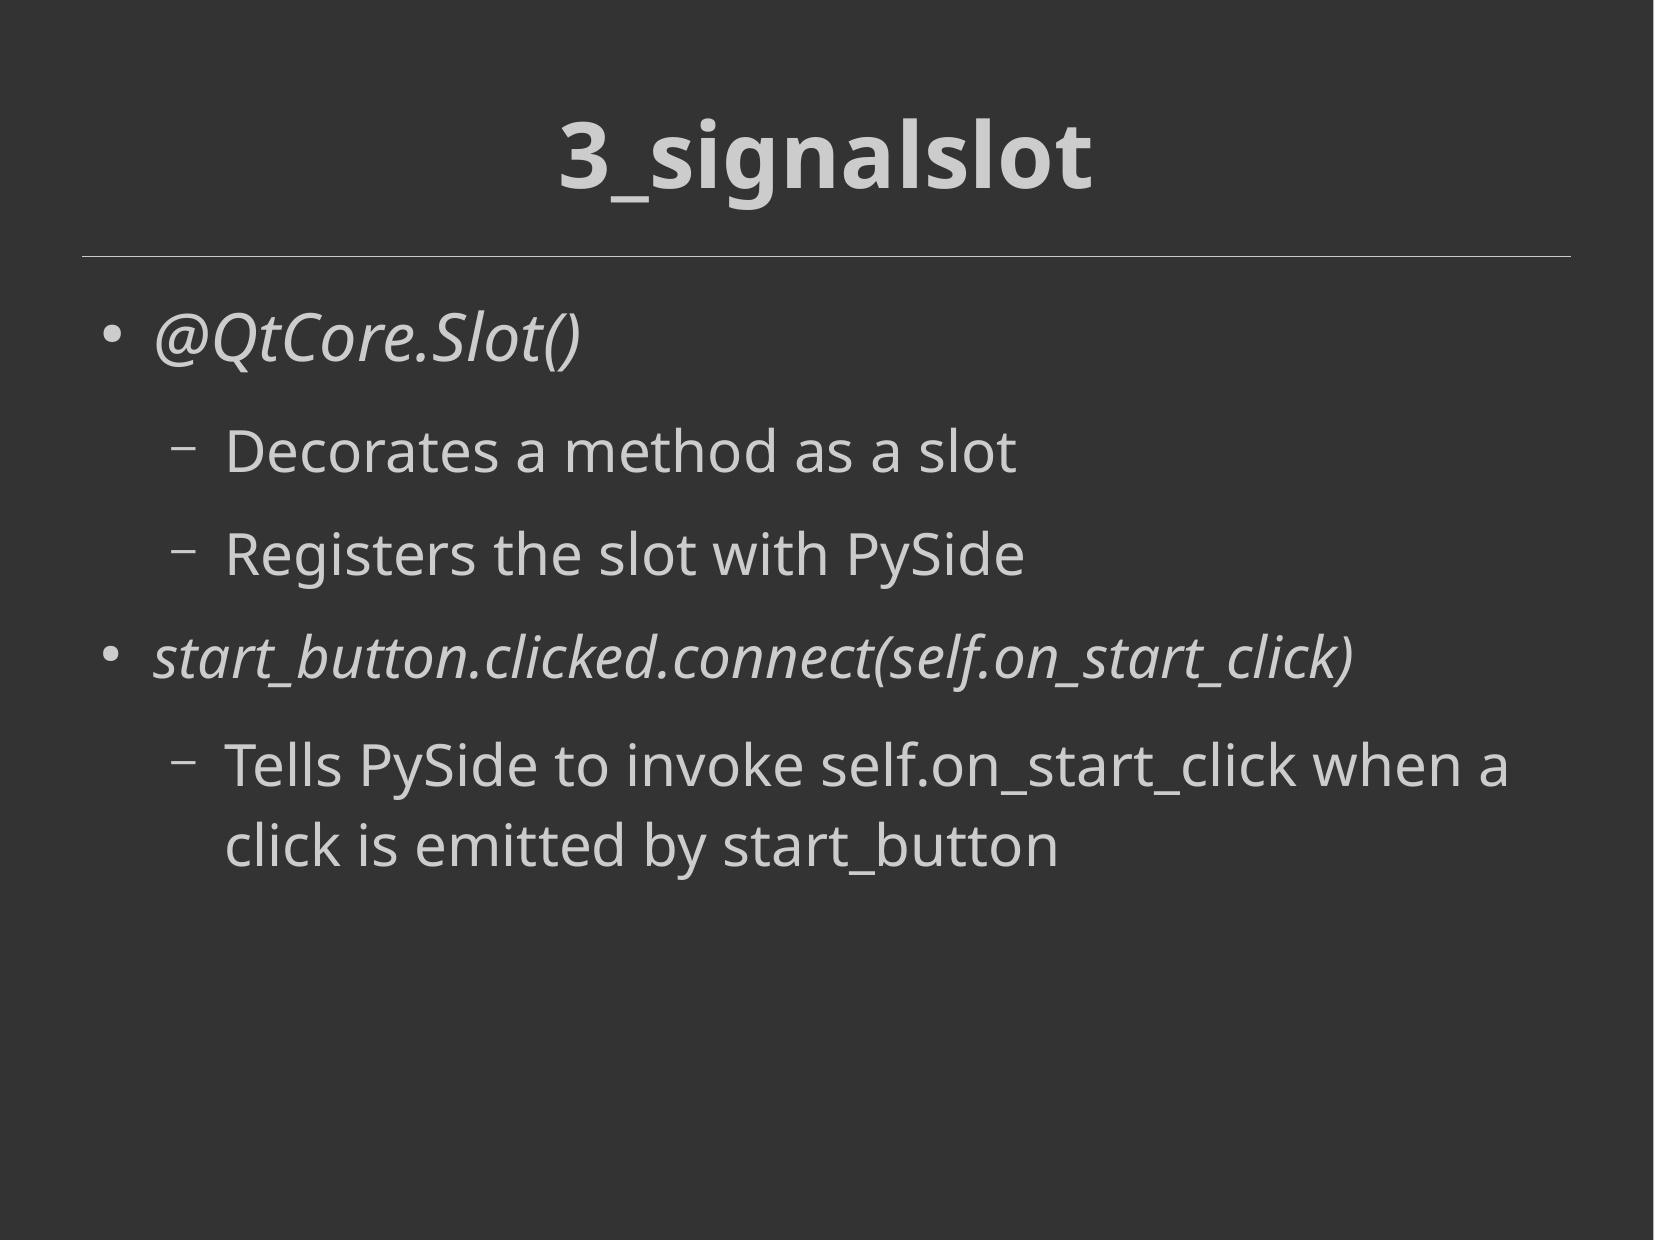

# 3_signalslot
@QtCore.Slot()
Decorates a method as a slot
Registers the slot with PySide
start_button.clicked.connect(self.on_start_click)
Tells PySide to invoke self.on_start_click when a click is emitted by start_button